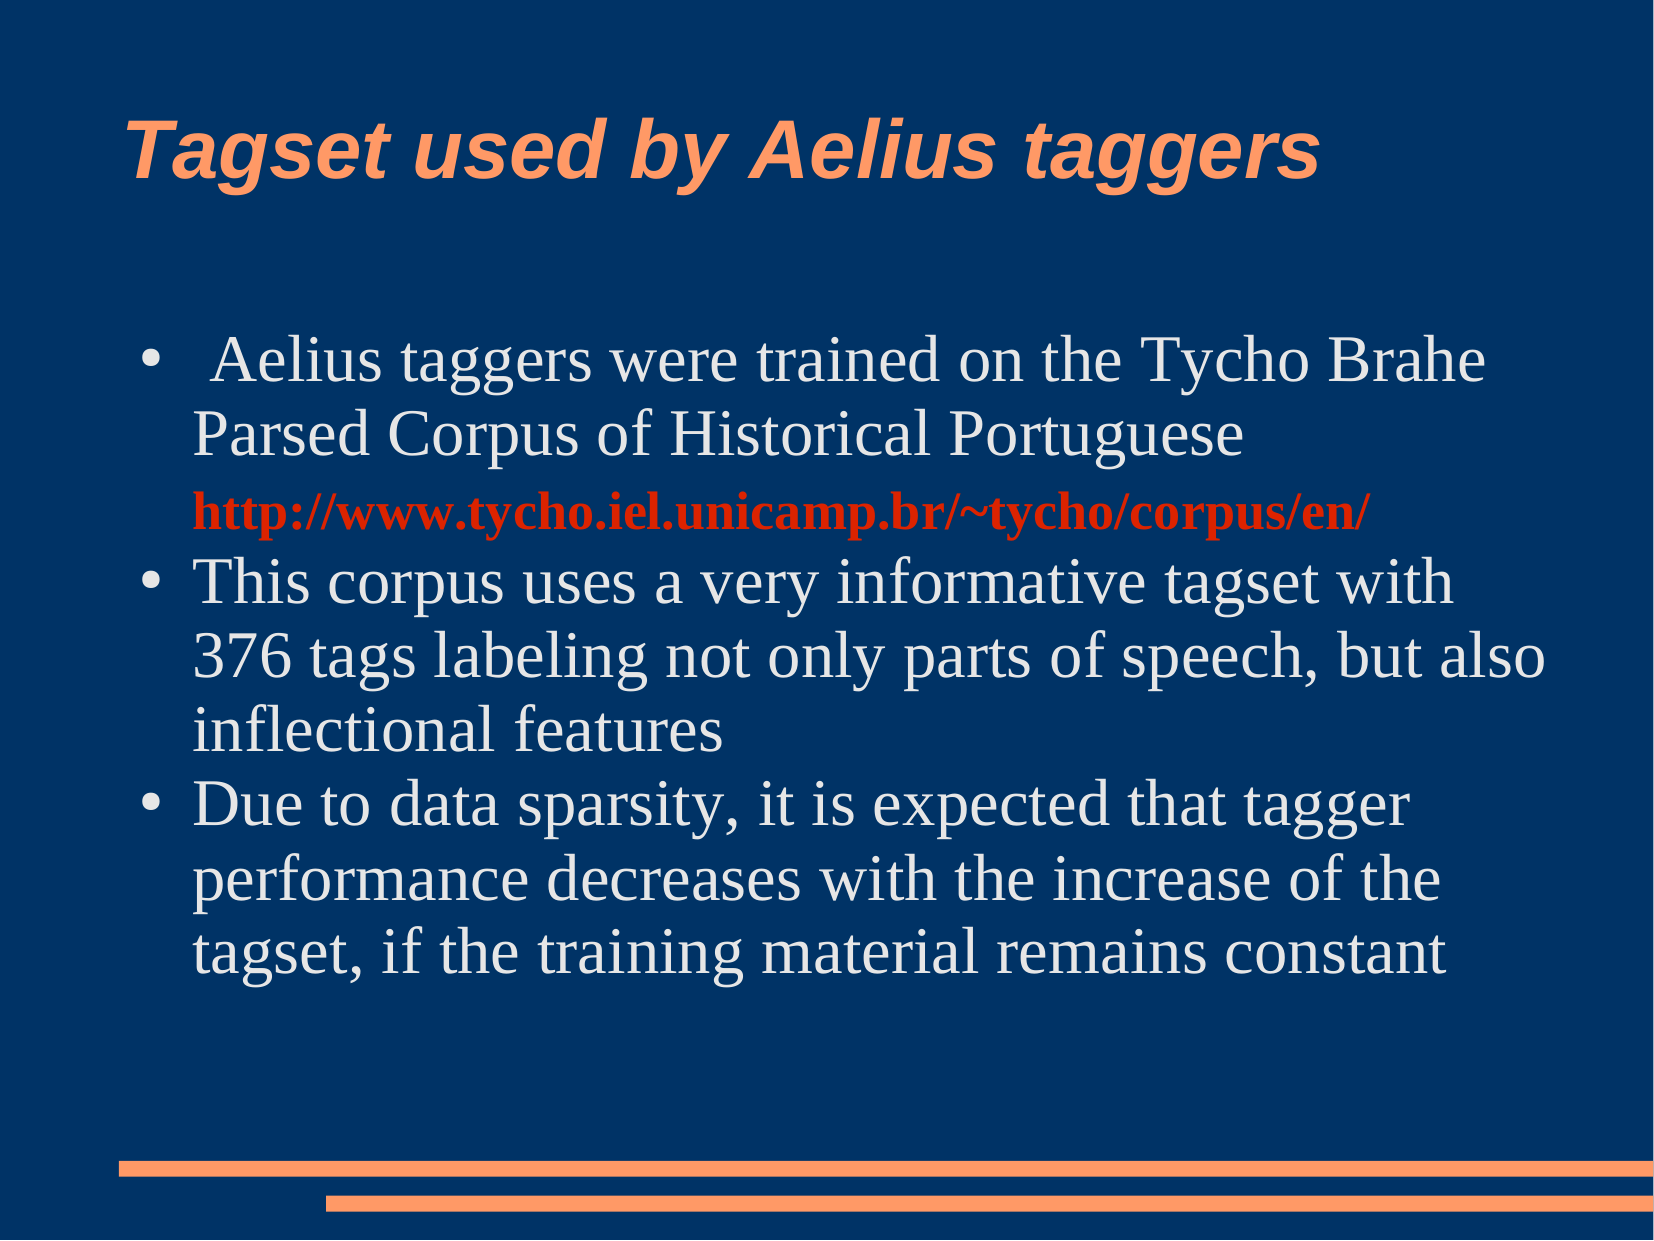

# Tagset used by Aelius taggers
 Aelius taggers were trained on the Tycho Brahe Parsed Corpus of Historical Portuguese
http://www.tycho.iel.unicamp.br/~tycho/corpus/en/
This corpus uses a very informative tagset with 376 tags labeling not only parts of speech, but also inflectional features
Due to data sparsity, it is expected that tagger performance decreases with the increase of the tagset, if the training material remains constant